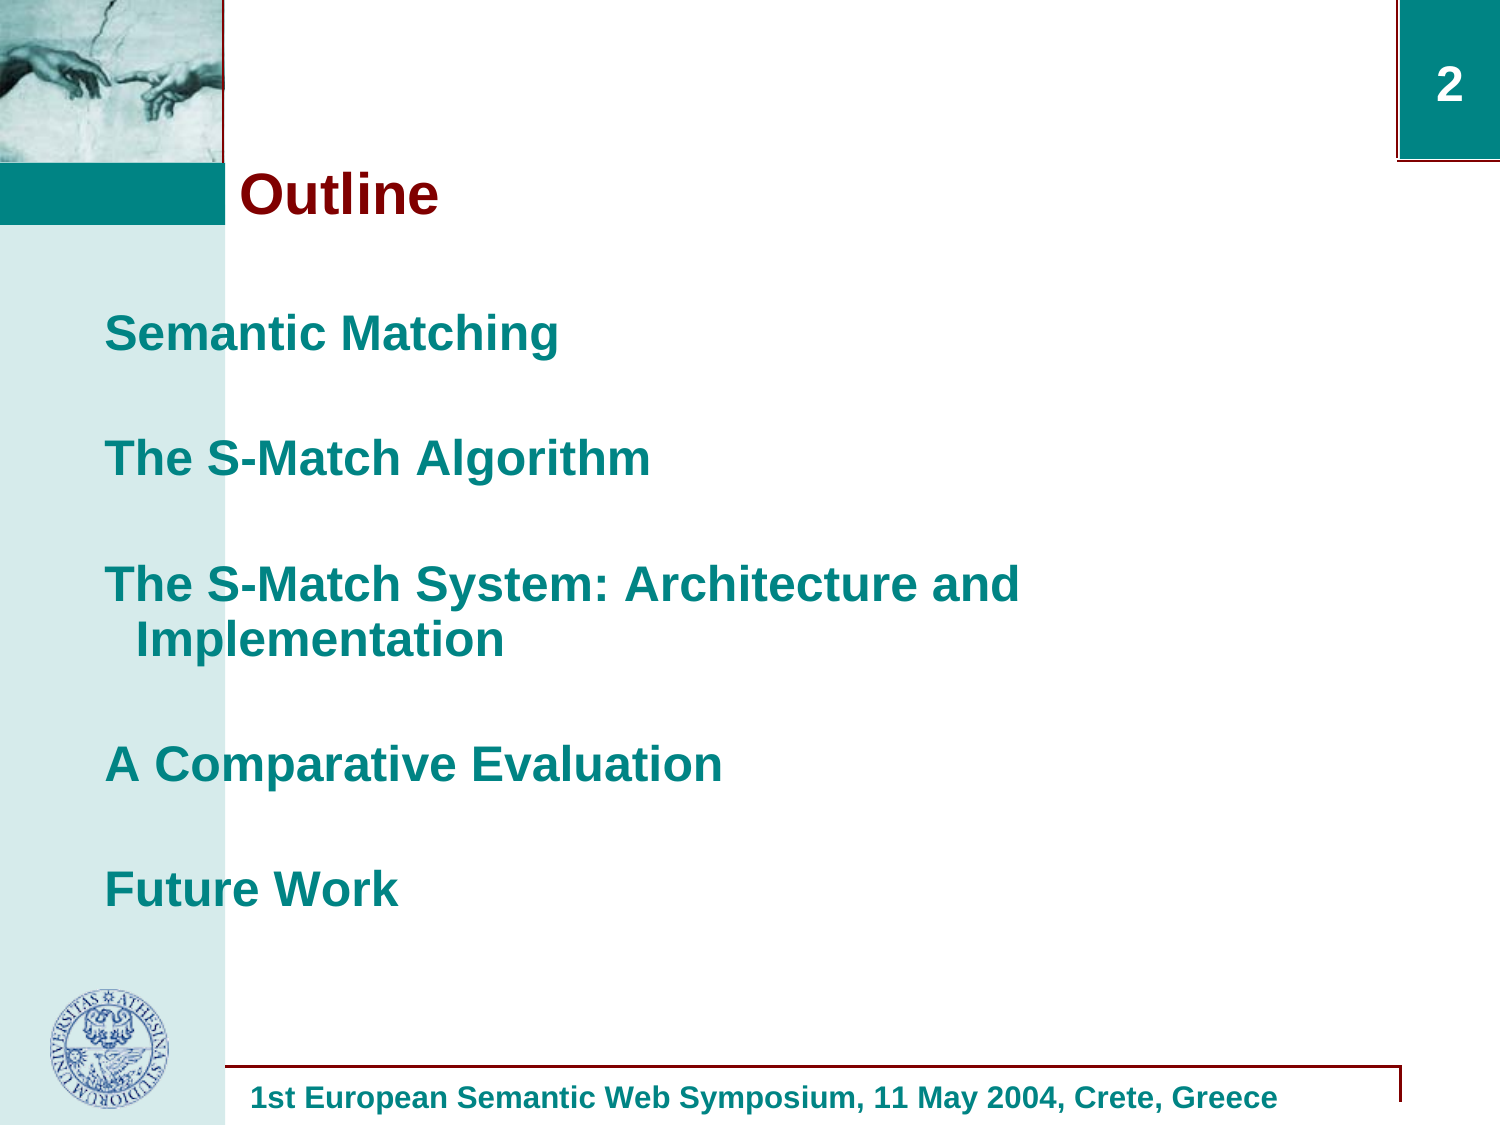

2
# Outline
Semantic Matching
The S-Match Algorithm
The S-Match System: Architecture and Implementation
A Comparative Evaluation
Future Work